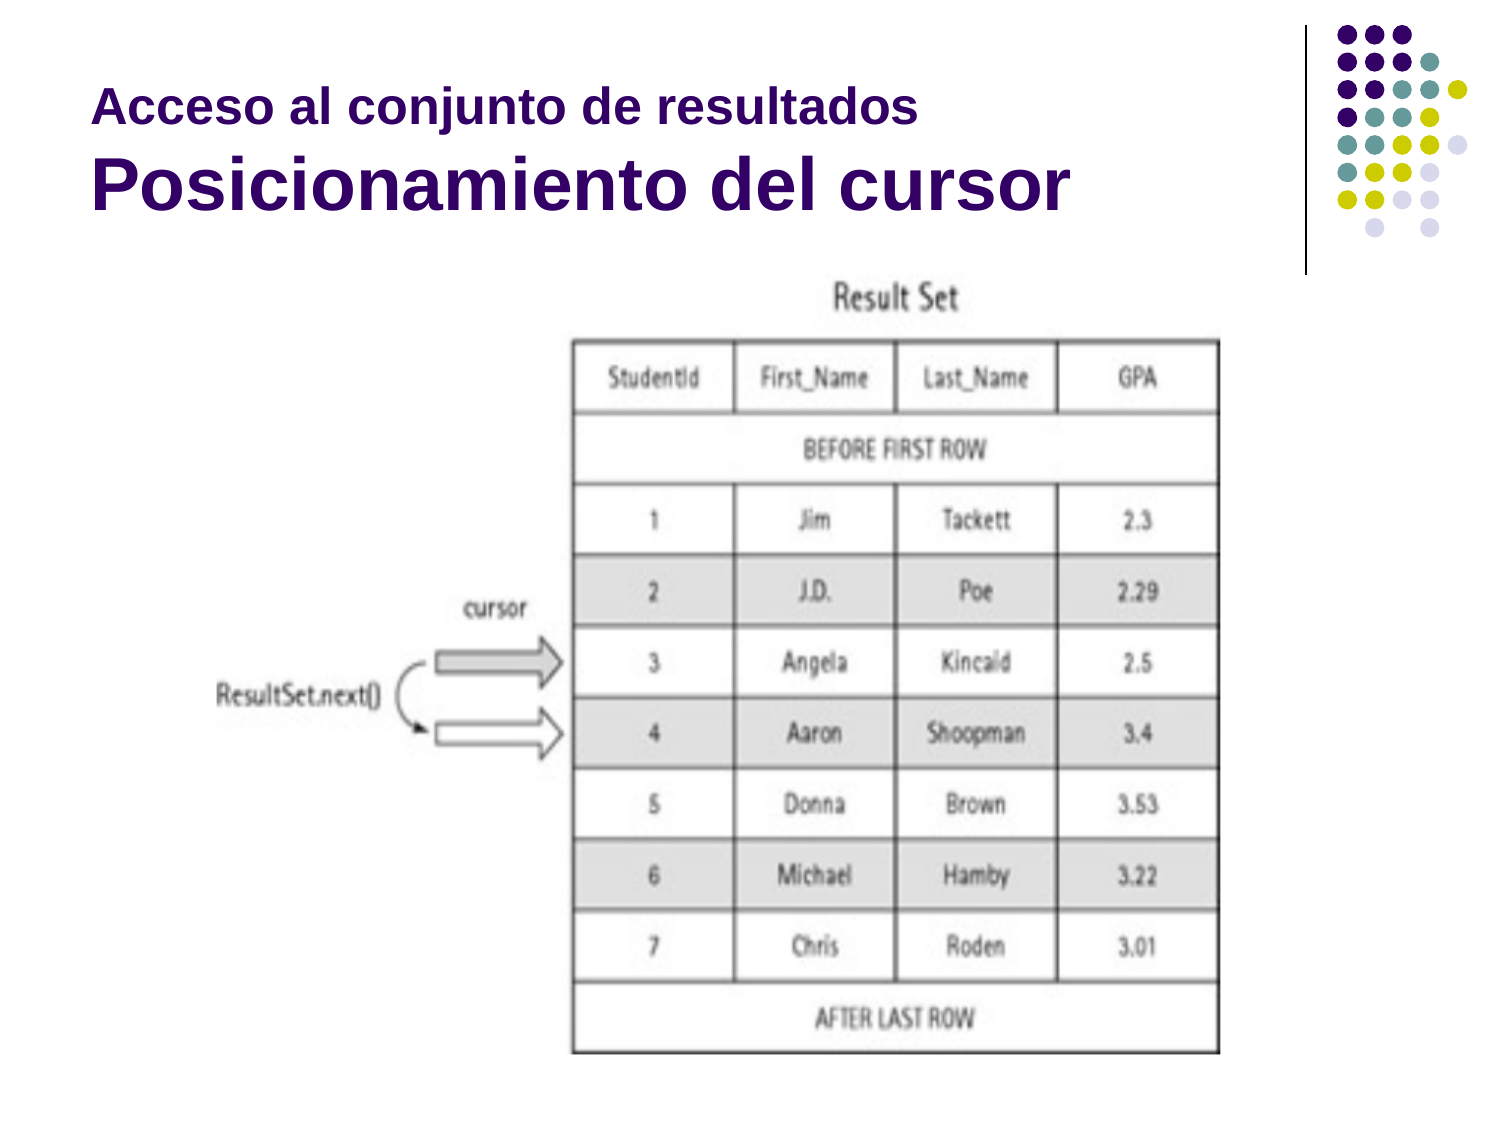

# Acceso al conjunto de resultados Posicionamiento del cursor